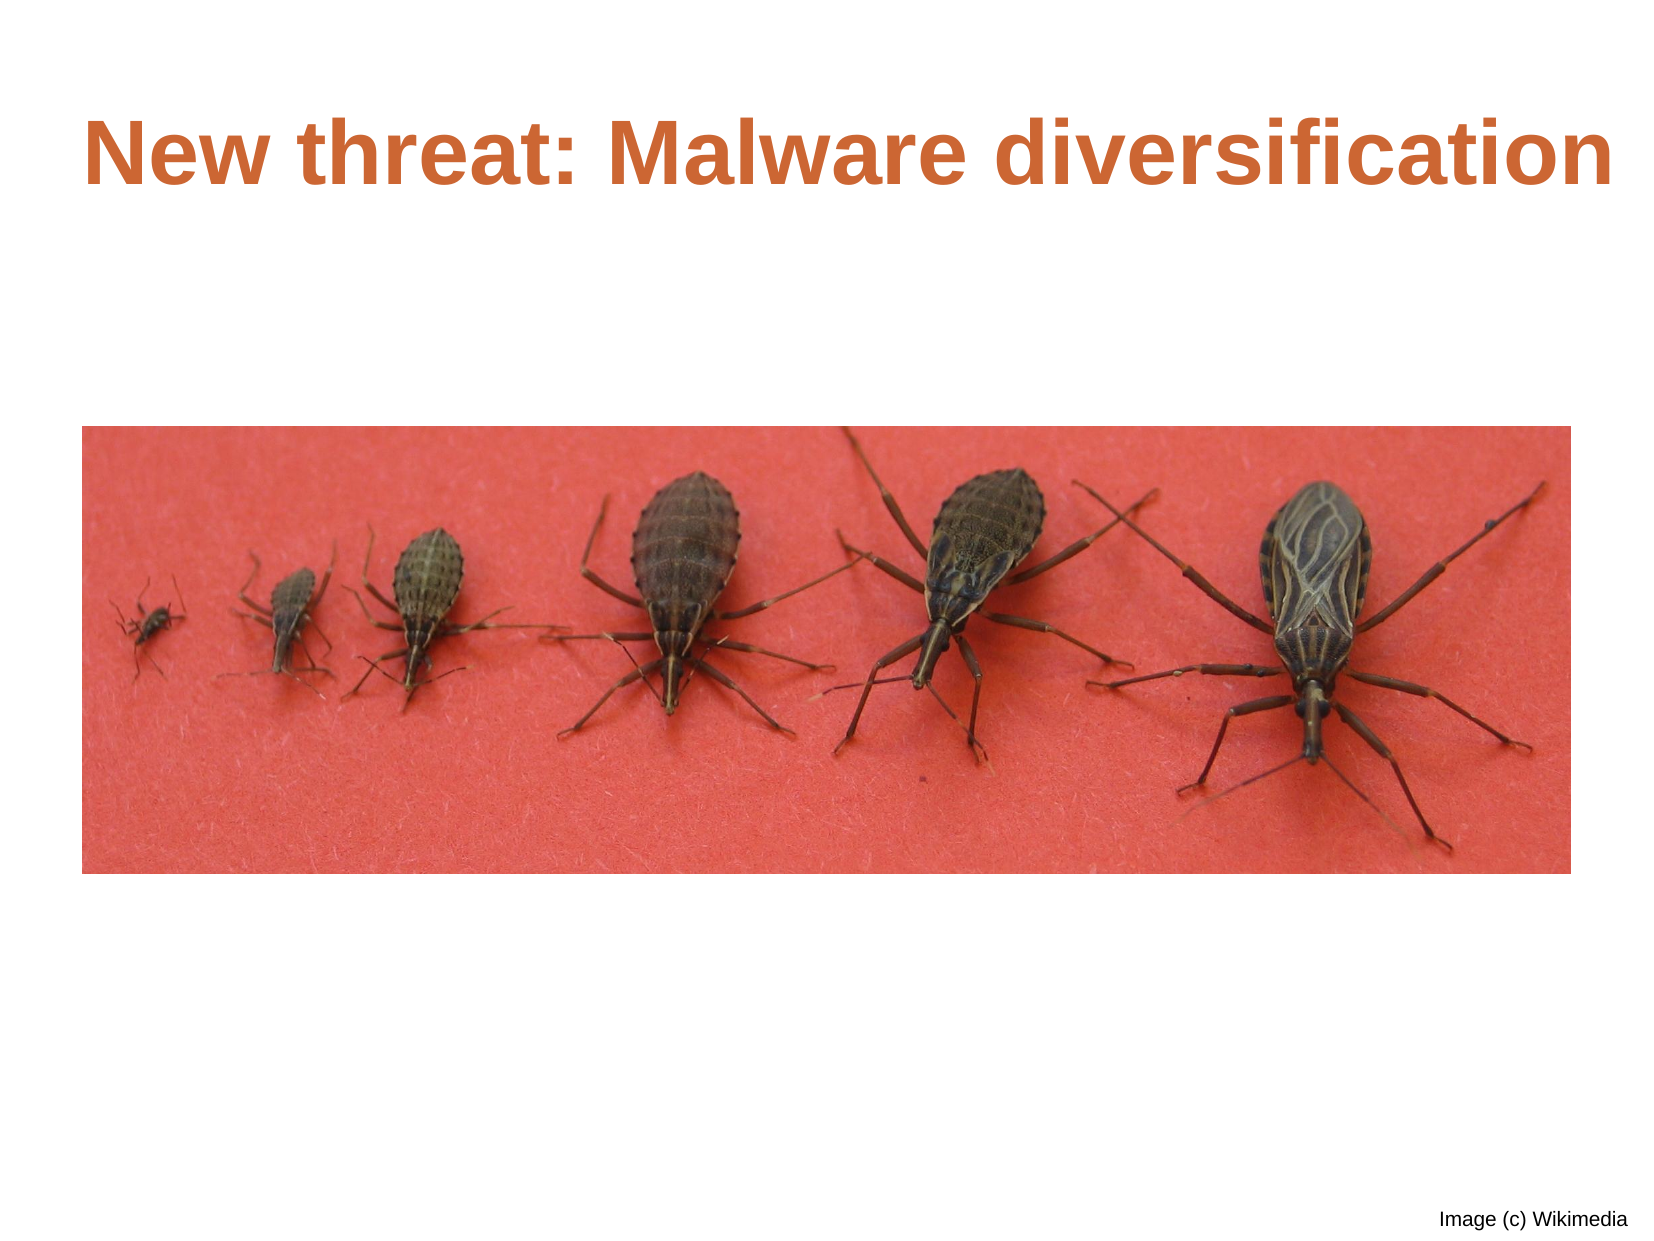

# New threat: Malware diversification
Image (c) Wikimedia